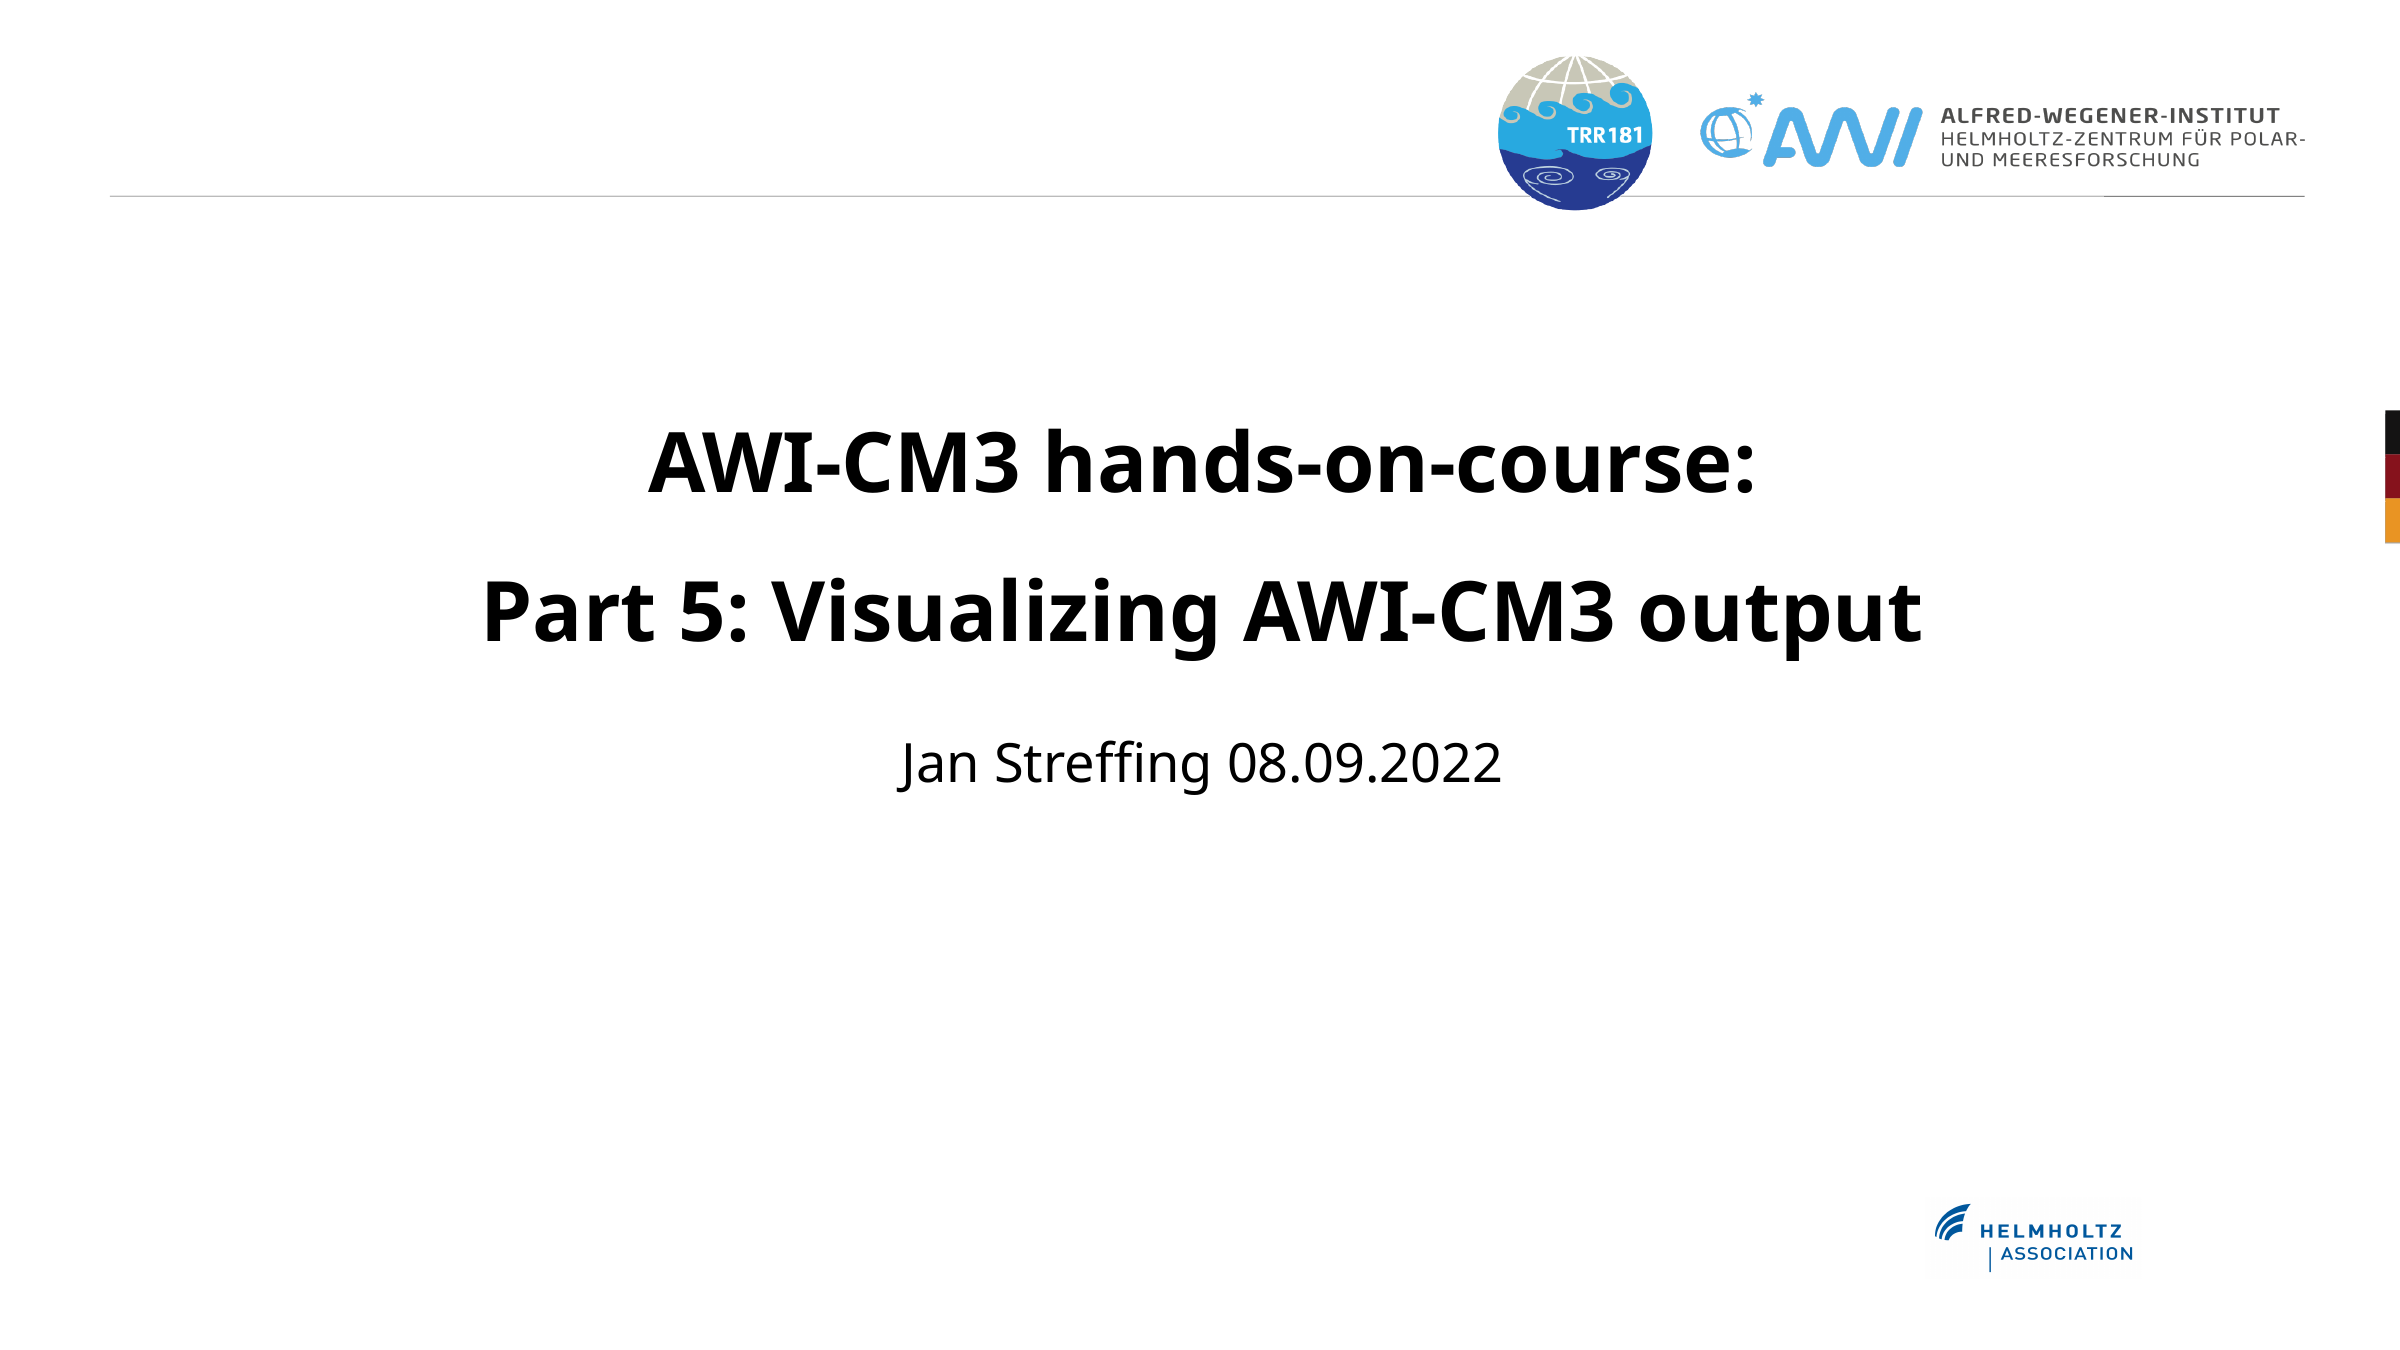

AWI-CM3 hands-on-course:
Part 5: Visualizing AWI-CM3 output
Jan Streffing 08.09.2022